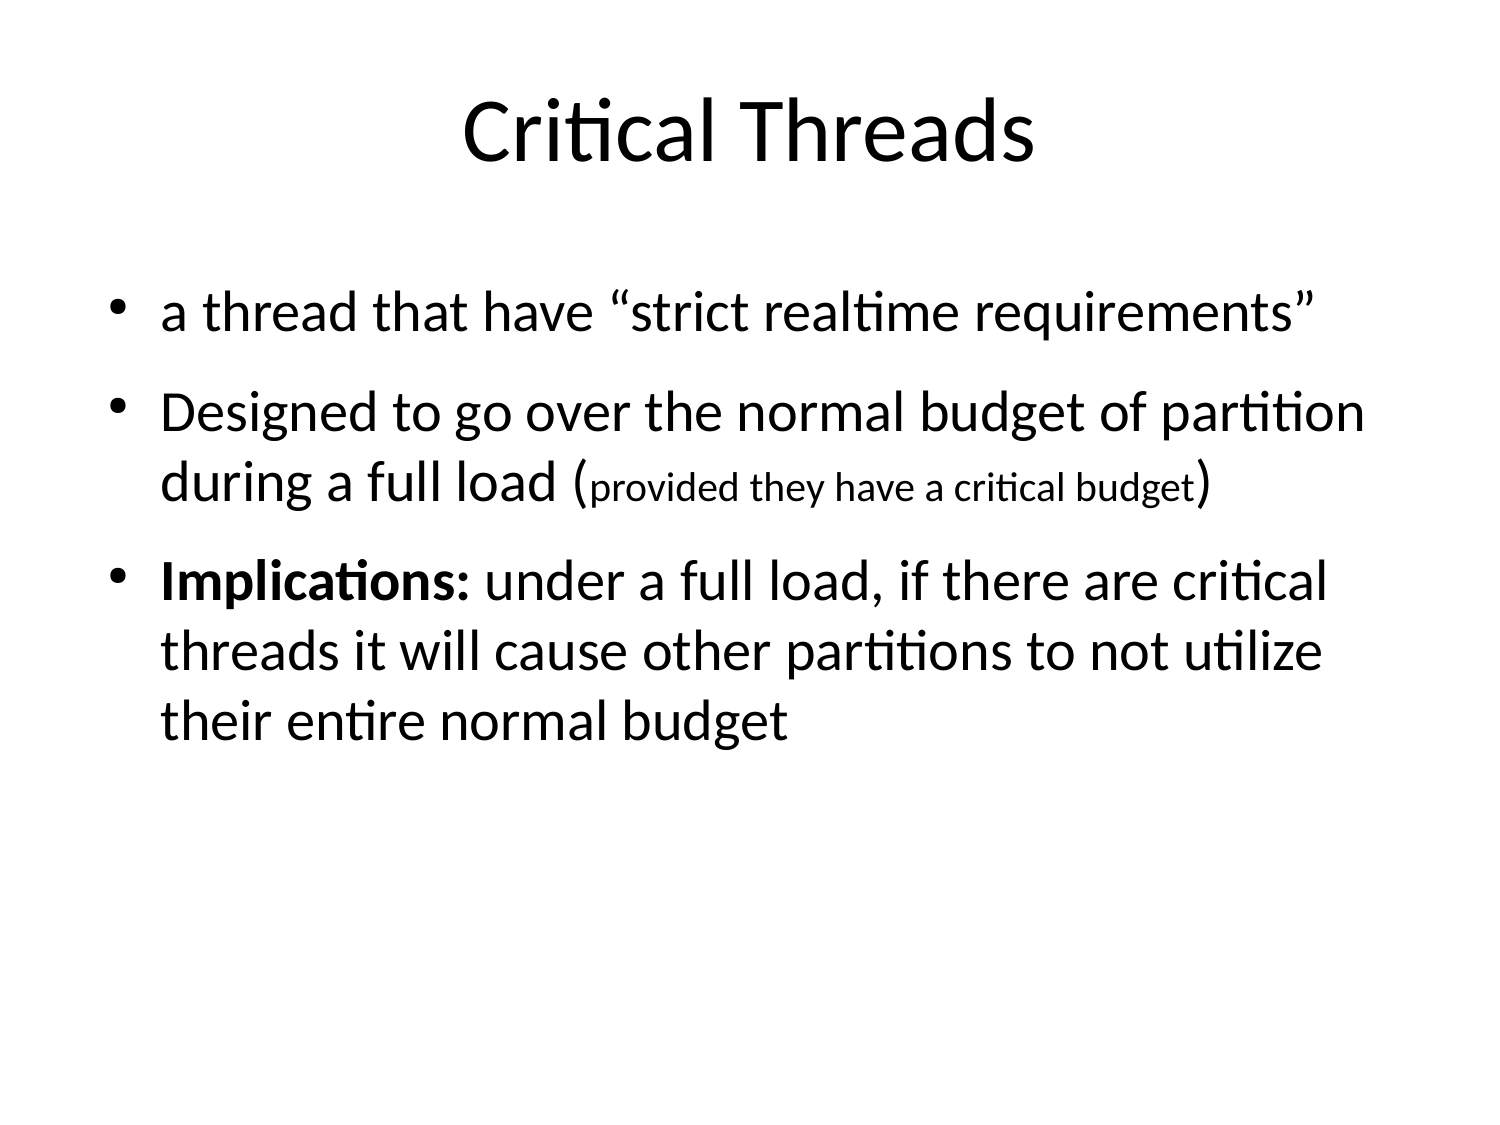

# Critical Threads
a thread that have “strict realtime requirements”
Designed to go over the normal budget of partition during a full load (provided they have a critical budget)
Implications: under a full load, if there are critical threads it will cause other partitions to not utilize their entire normal budget